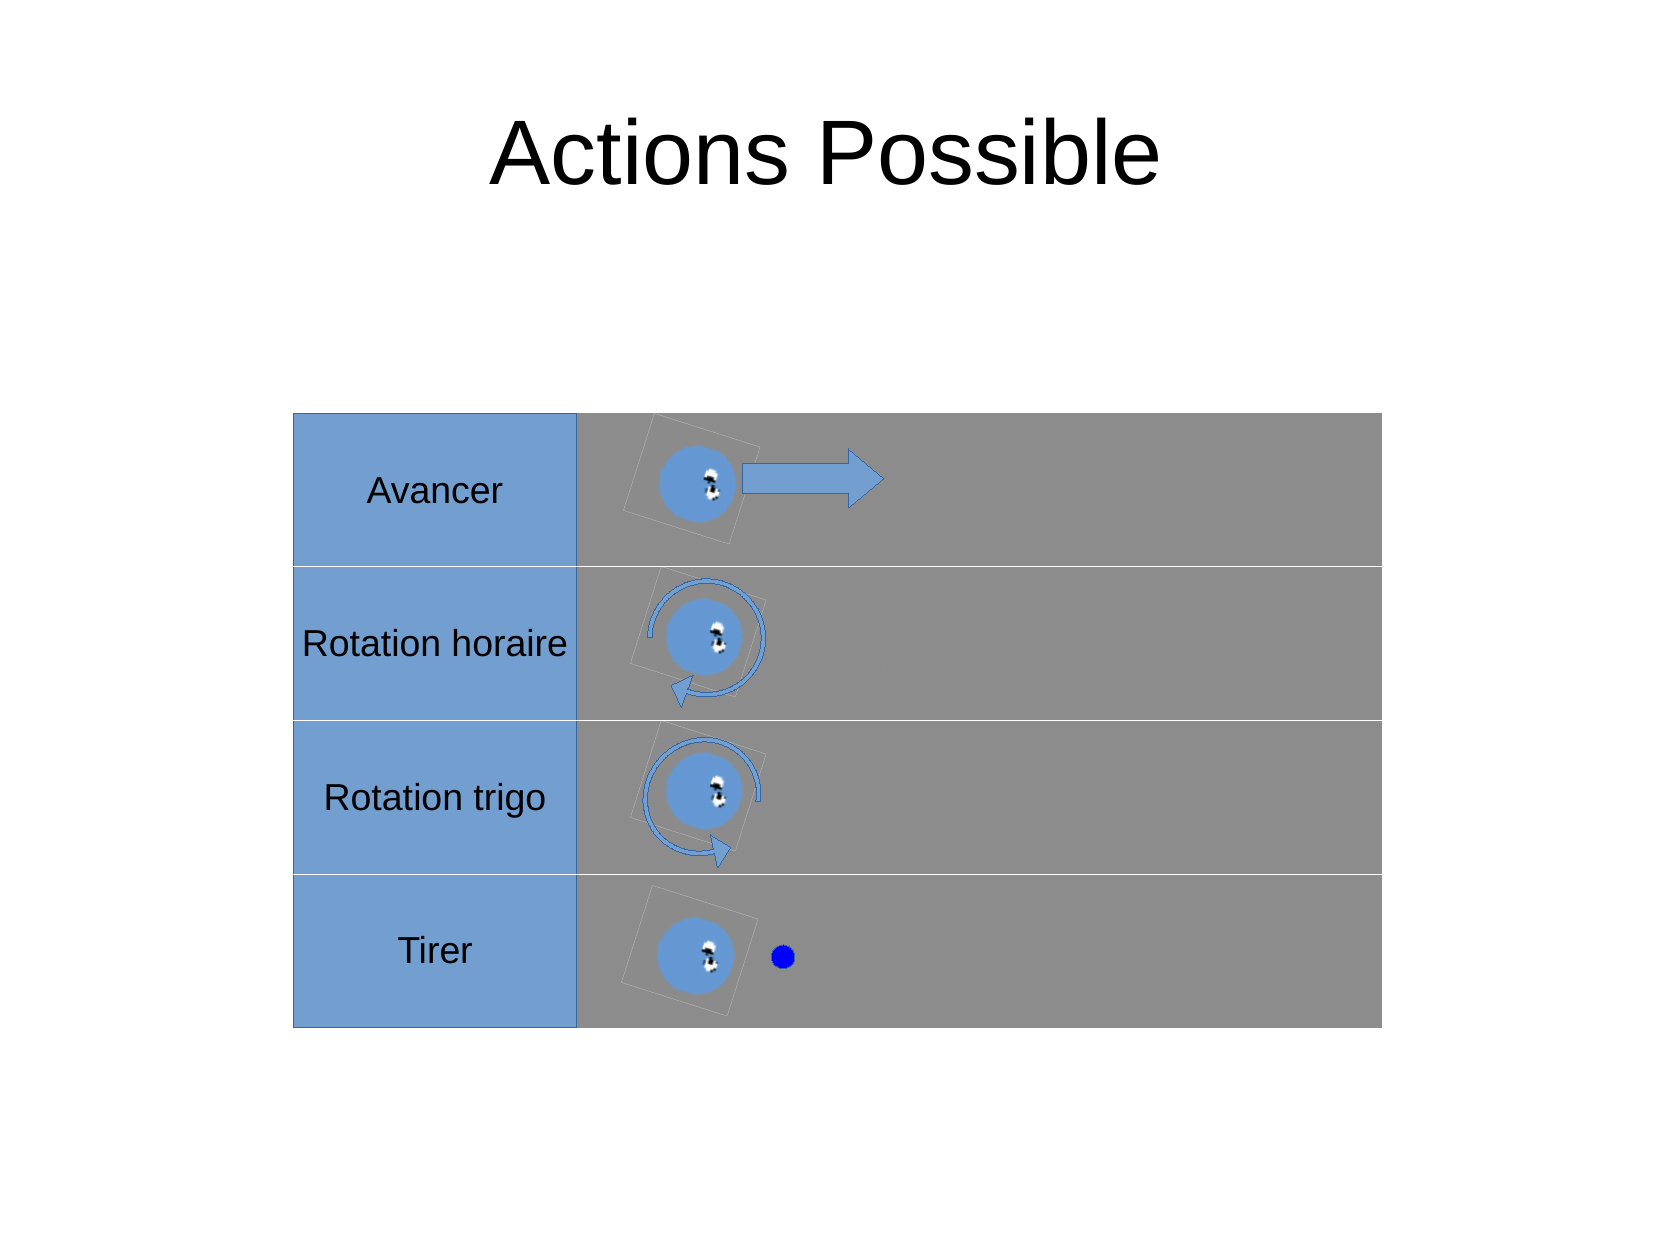

# Actions Possible
Avancer
Rotation horaire
Rotation trigo
Tirer